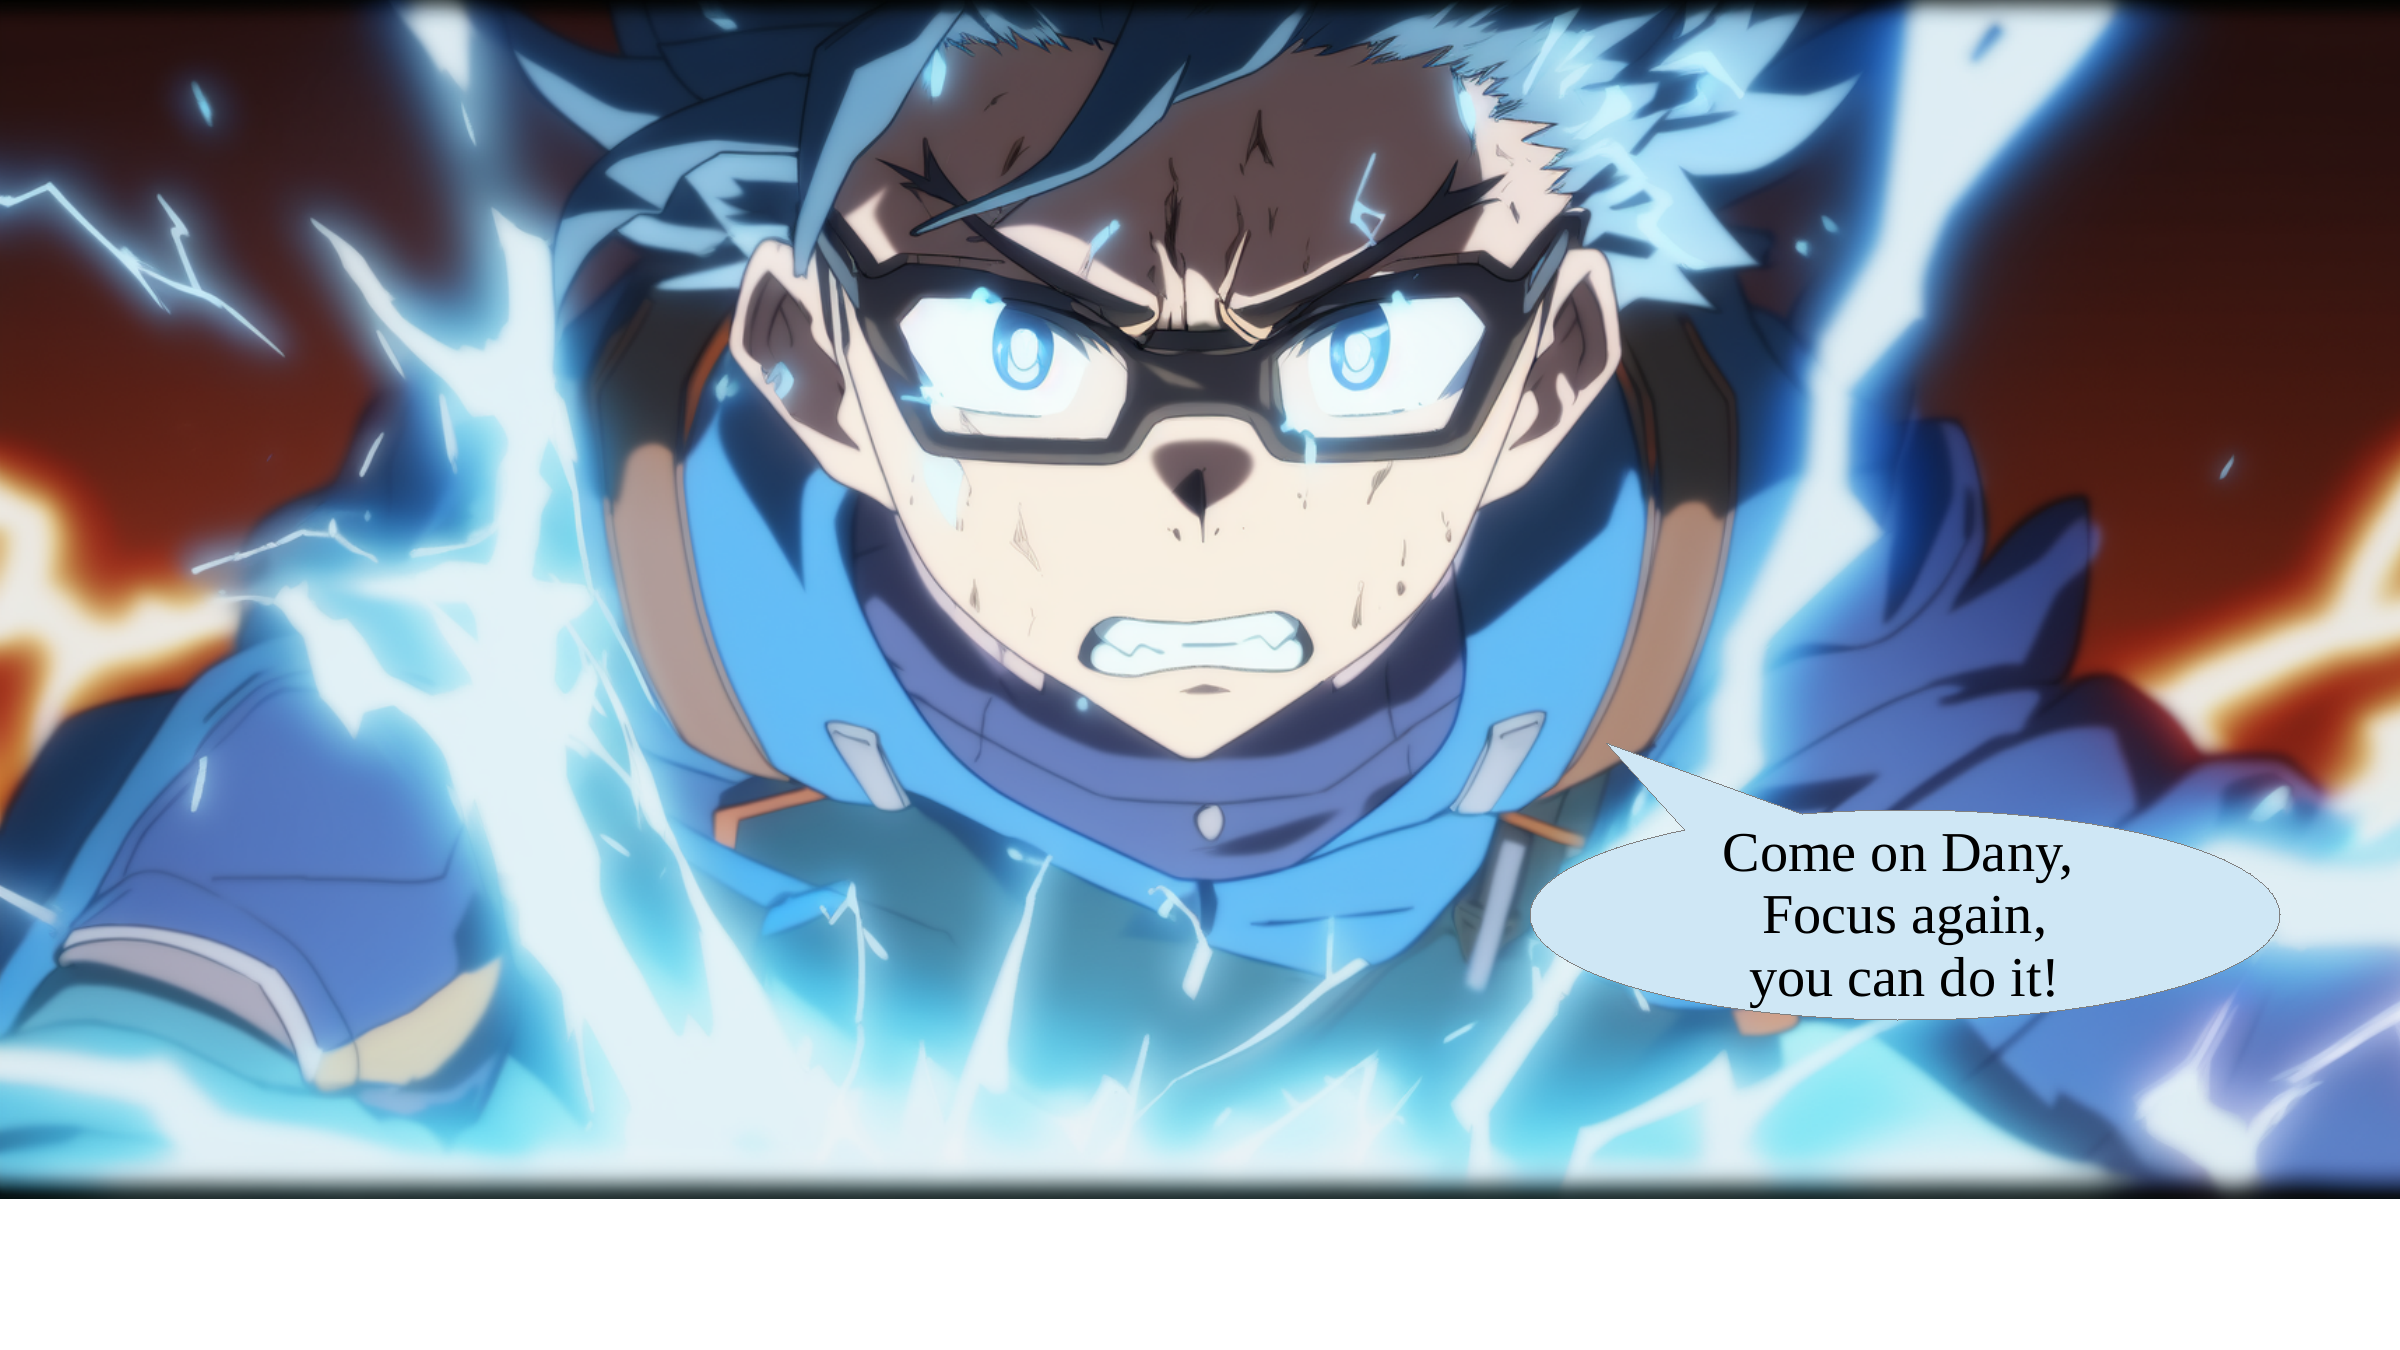

Come on Dany,
Focus again,
you can do it!